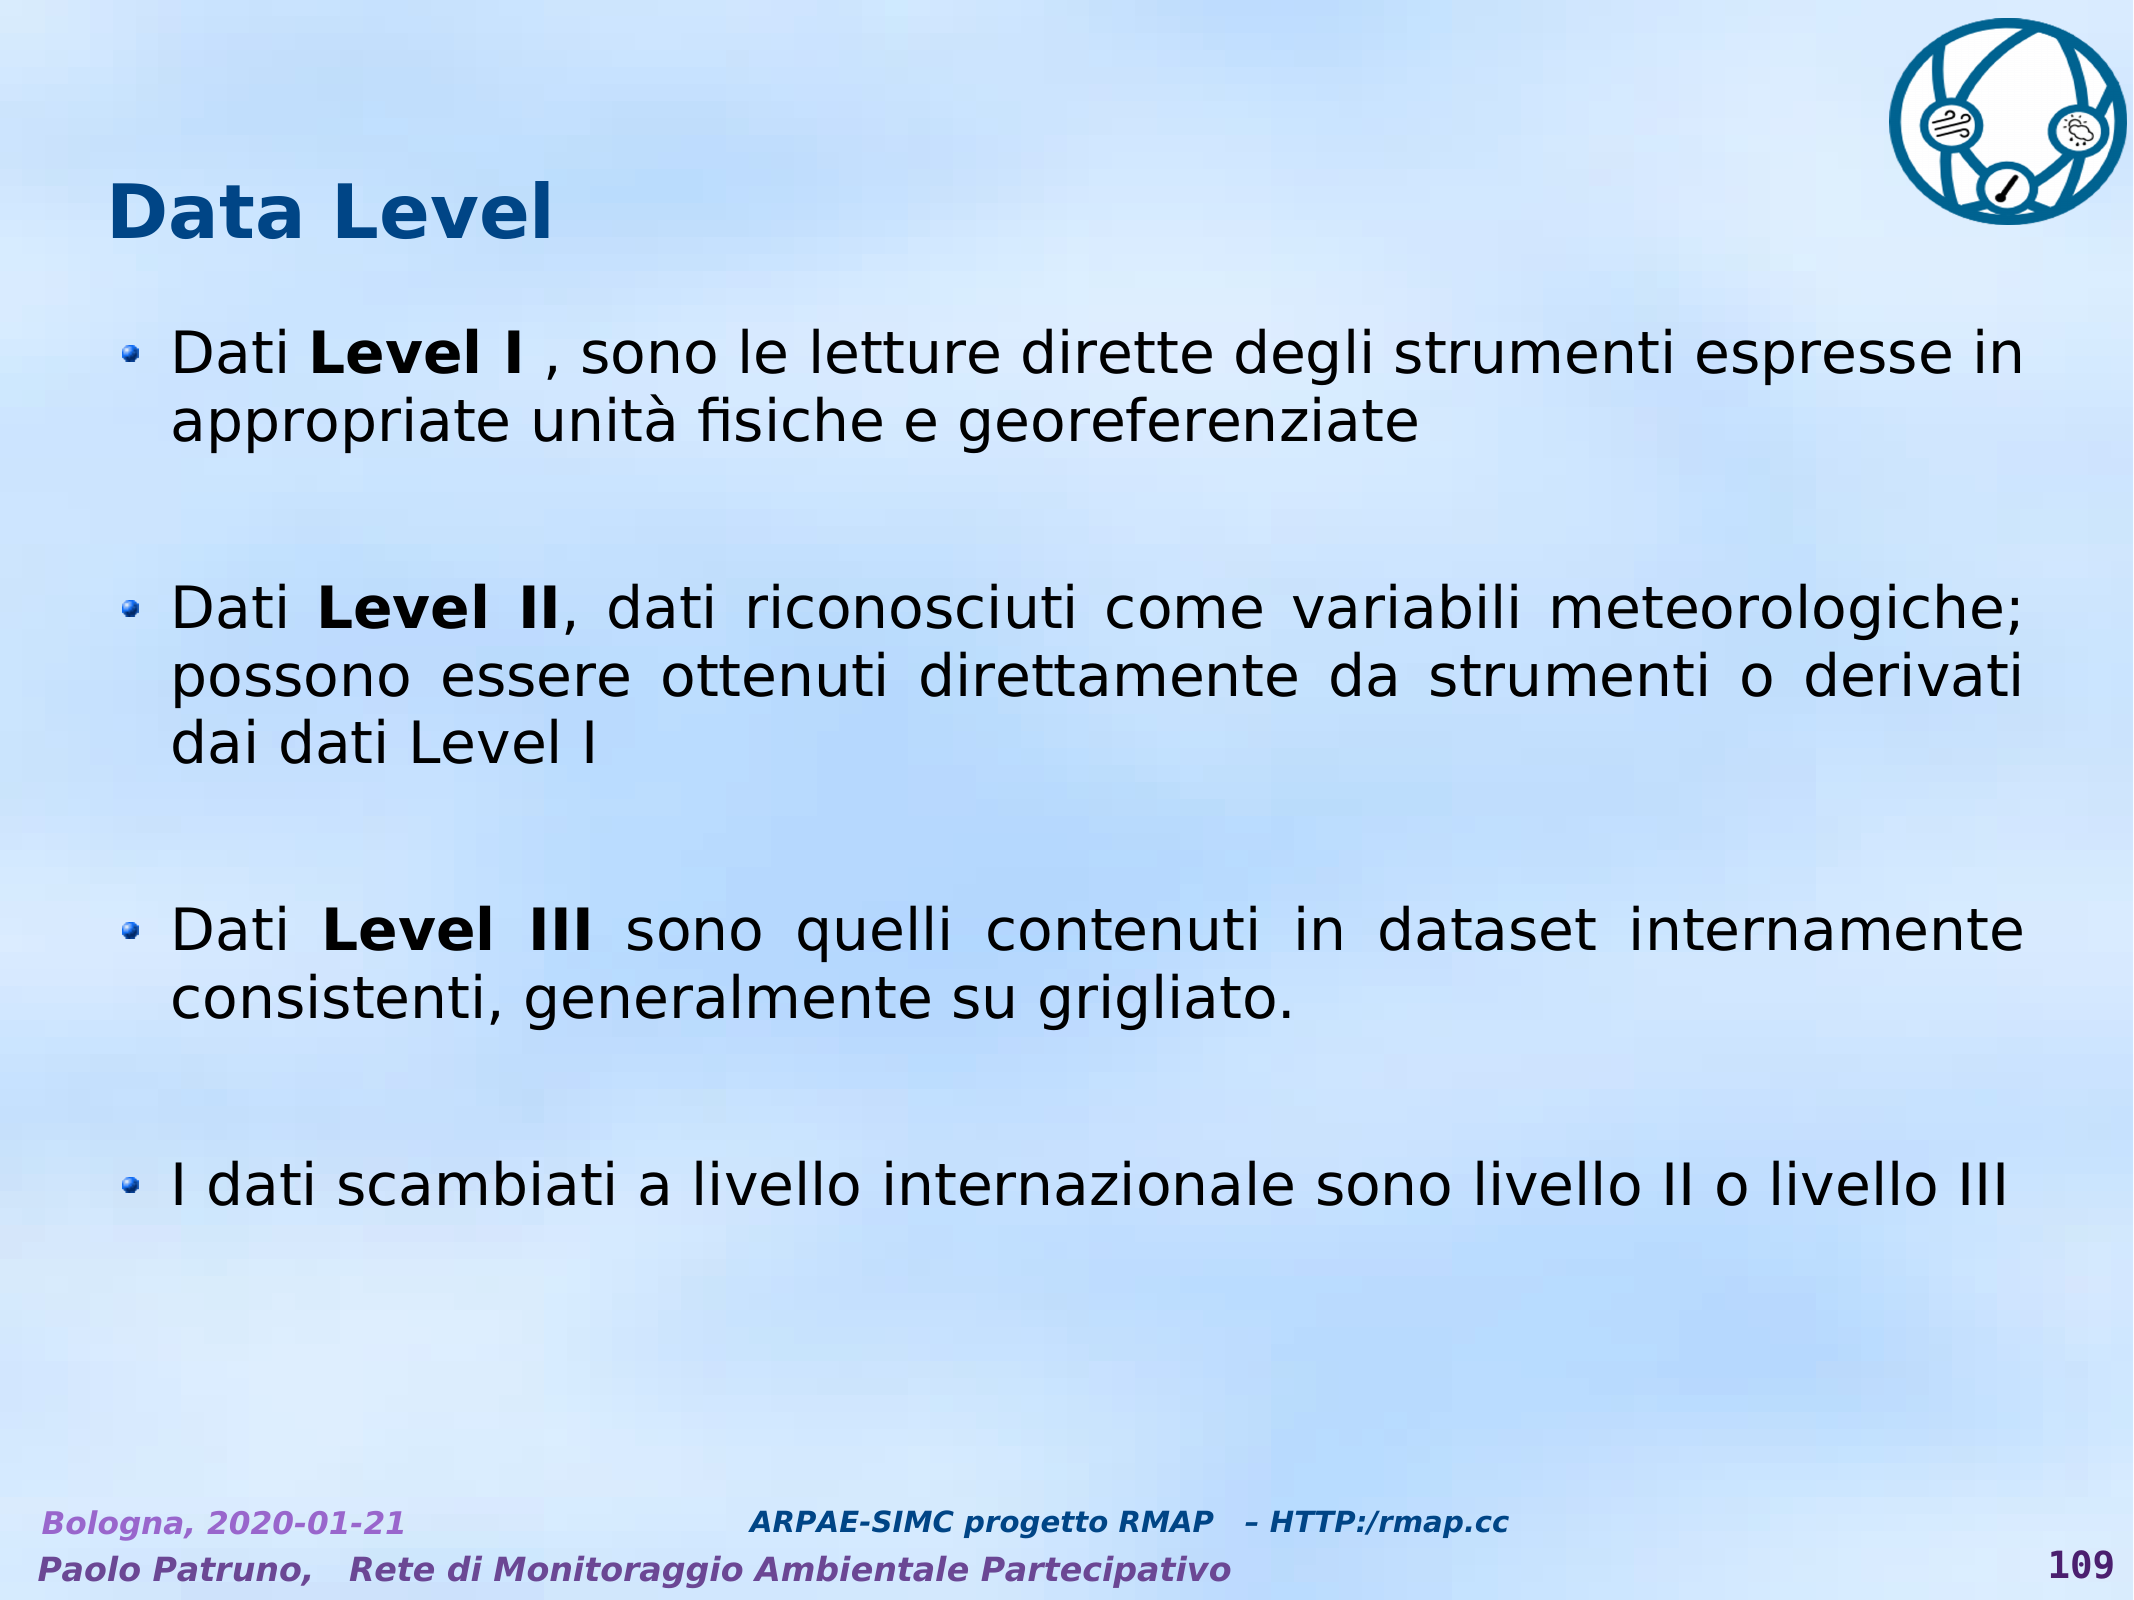

# Data Level
Dati Level I , sono le letture dirette degli strumenti espresse in appropriate unità fisiche e georeferenziate
Dati Level II, dati riconosciuti come variabili meteorologiche; possono essere ottenuti direttamente da strumenti o derivati dai dati Level I
Dati Level III sono quelli contenuti in dataset internamente consistenti, generalmente su grigliato.
I dati scambiati a livello internazionale sono livello II o livello III